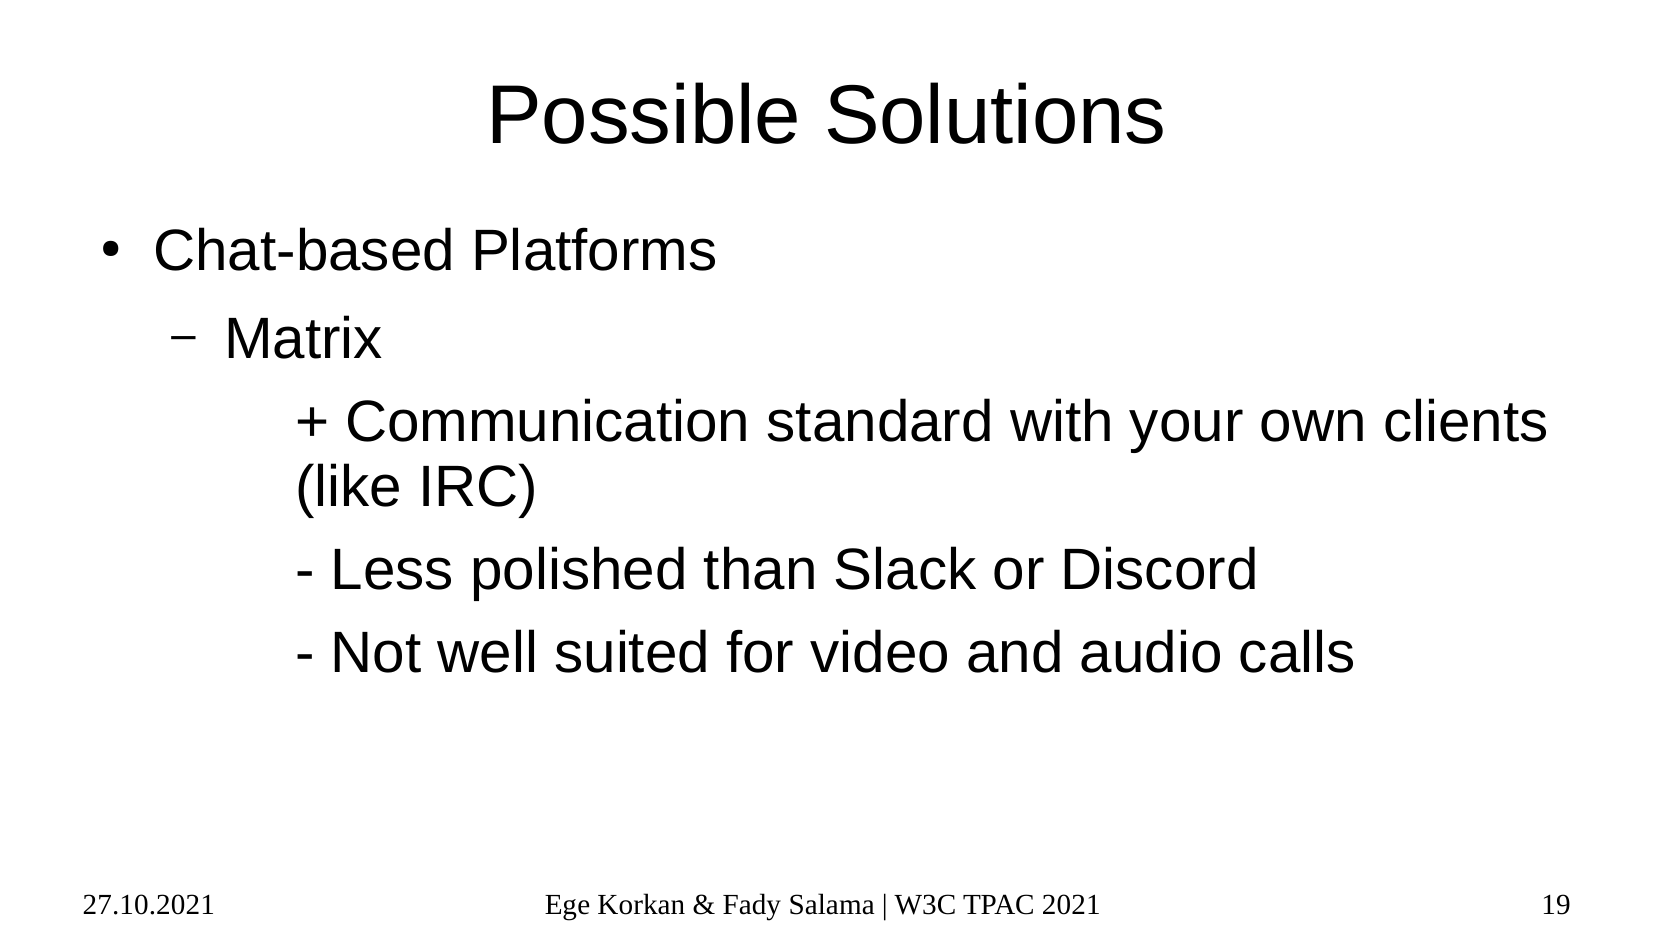

# Possible Solutions
Chat-based Platforms
Matrix
+ Communication standard with your own clients (like IRC)
- Less polished than Slack or Discord
- Not well suited for video and audio calls
27.10.2021
Ege Korkan & Fady Salama | W3C TPAC 2021
19